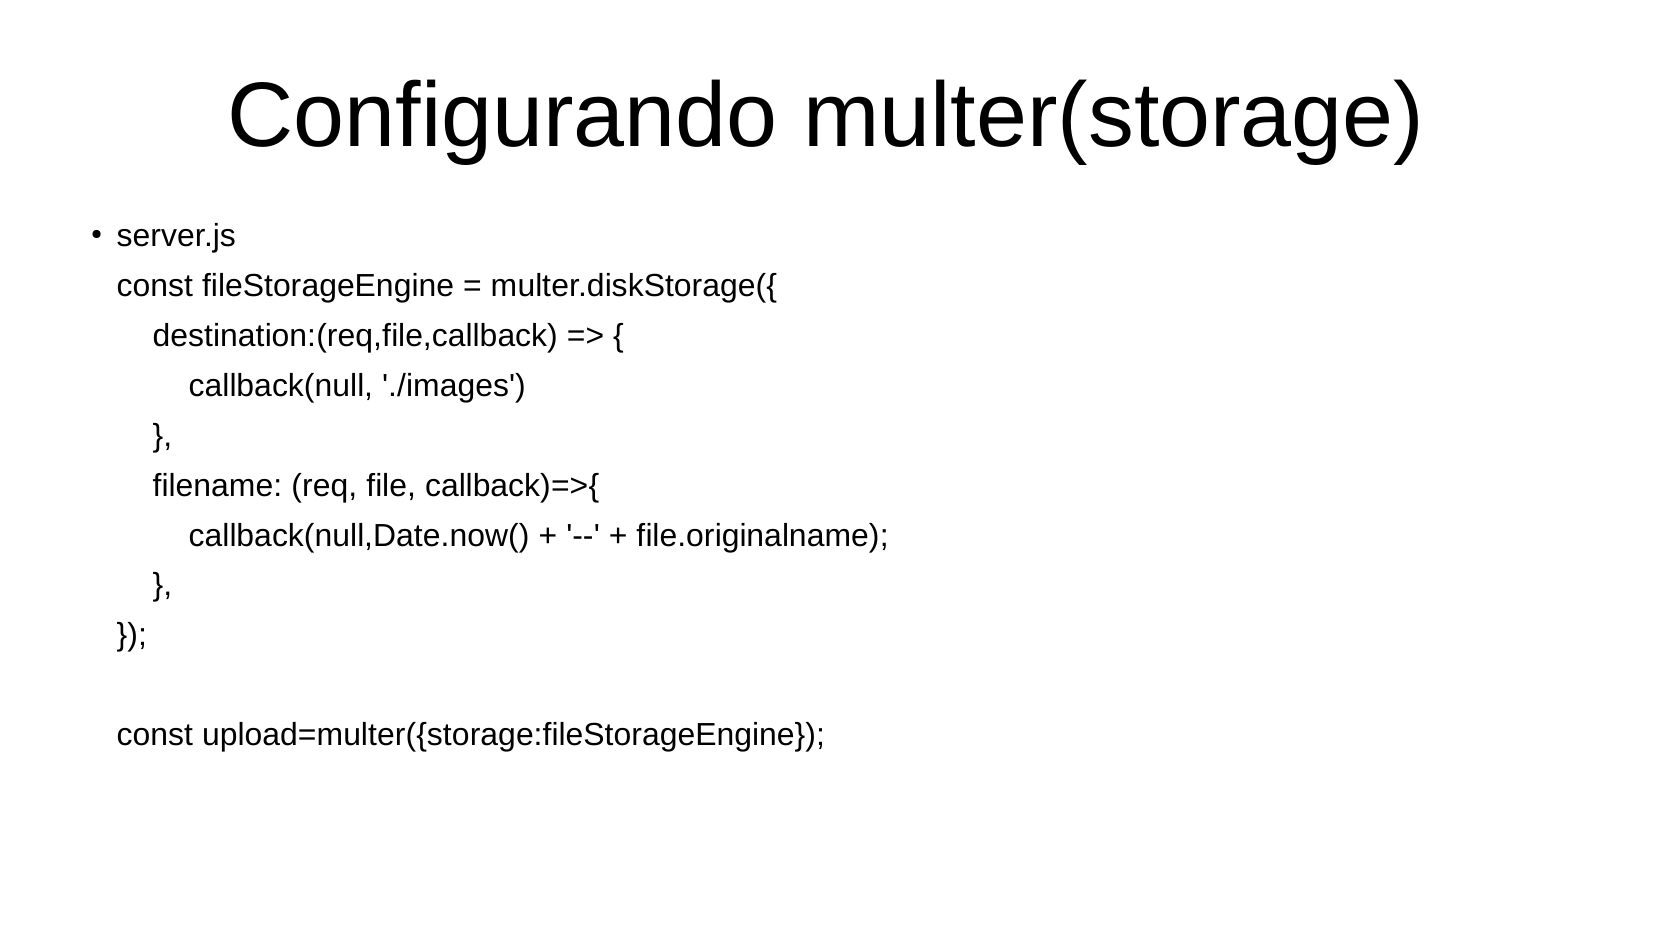

# Configurando multer(storage)
server.js
const fileStorageEngine = multer.diskStorage({
 destination:(req,file,callback) => {
 callback(null, './images')
 },
 filename: (req, file, callback)=>{
 callback(null,Date.now() + '--' + file.originalname);
 },
});
const upload=multer({storage:fileStorageEngine});